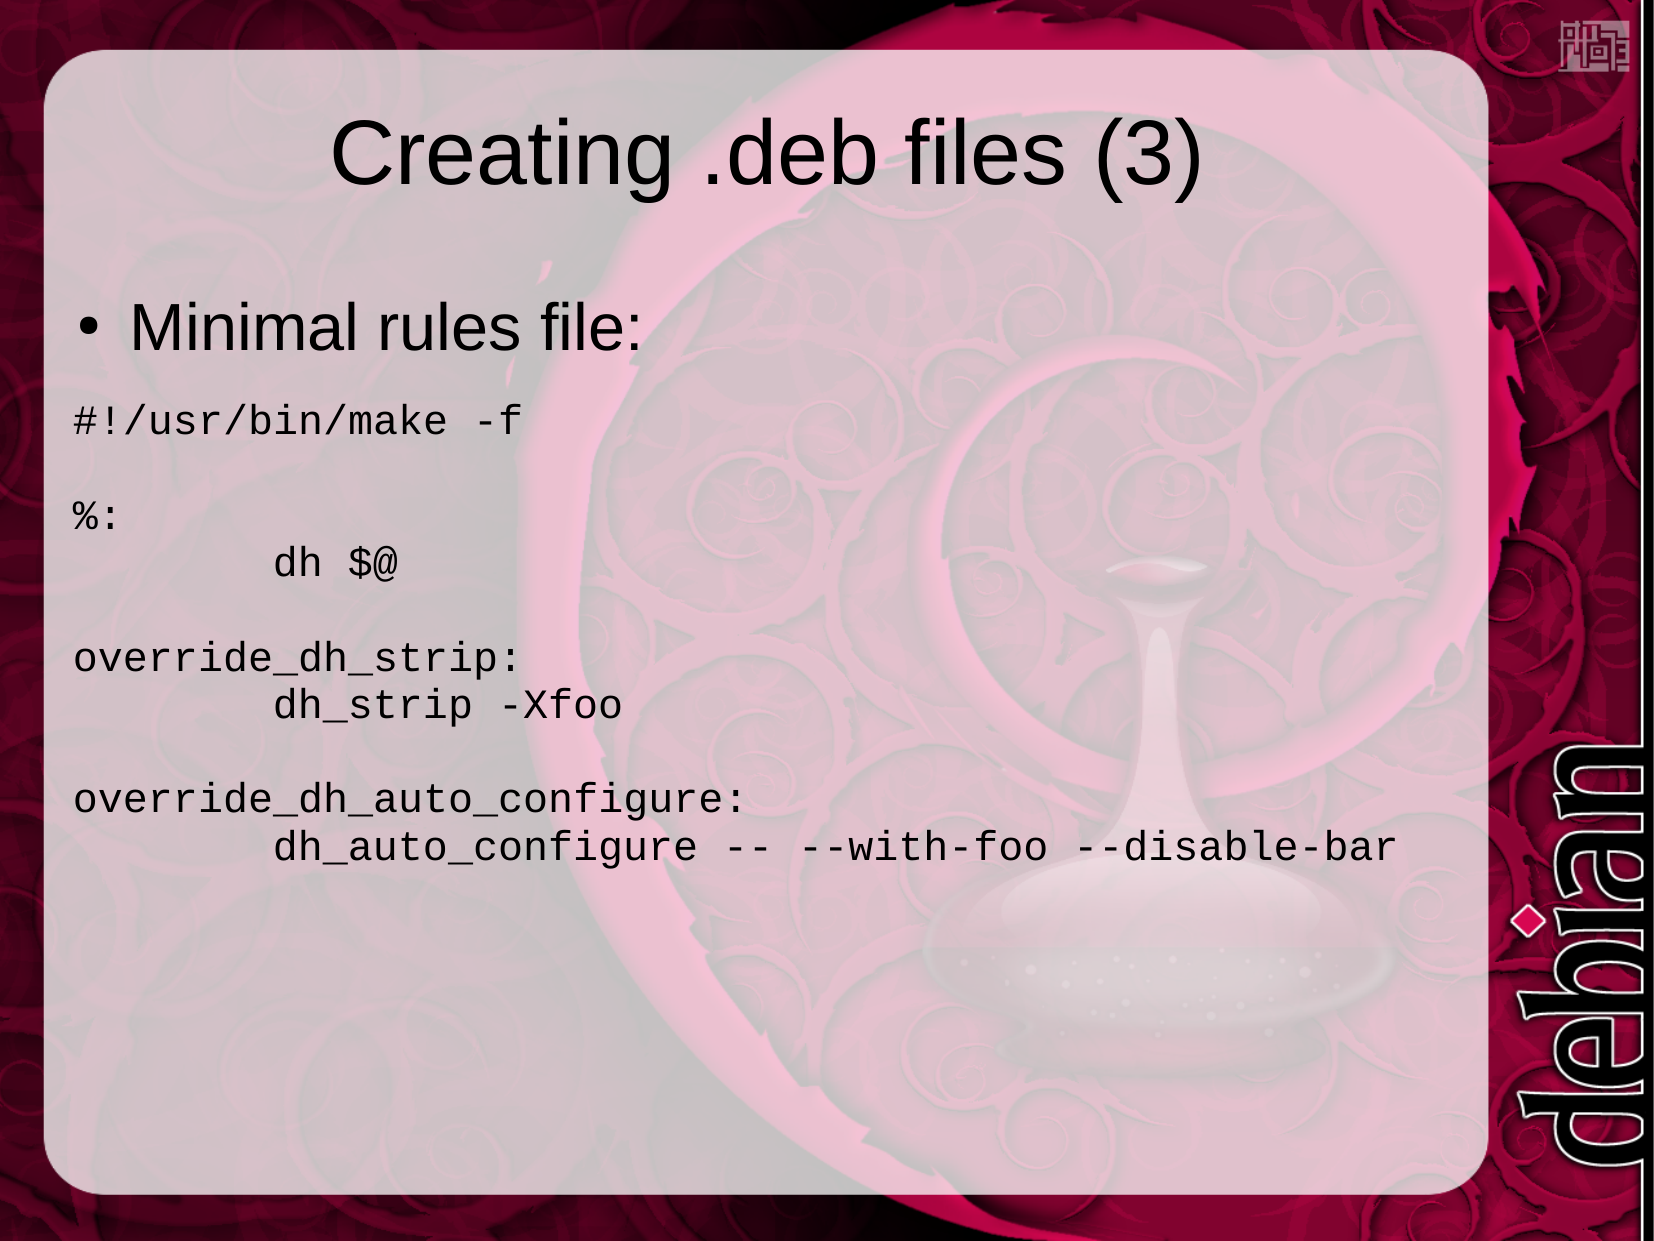

# Creating .deb files (3)
Minimal rules file:
#!/usr/bin/make -f
%:
 dh $@
override_dh_strip:
 dh_strip -Xfoo
override_dh_auto_configure:
 dh_auto_configure -- --with-foo --disable-bar